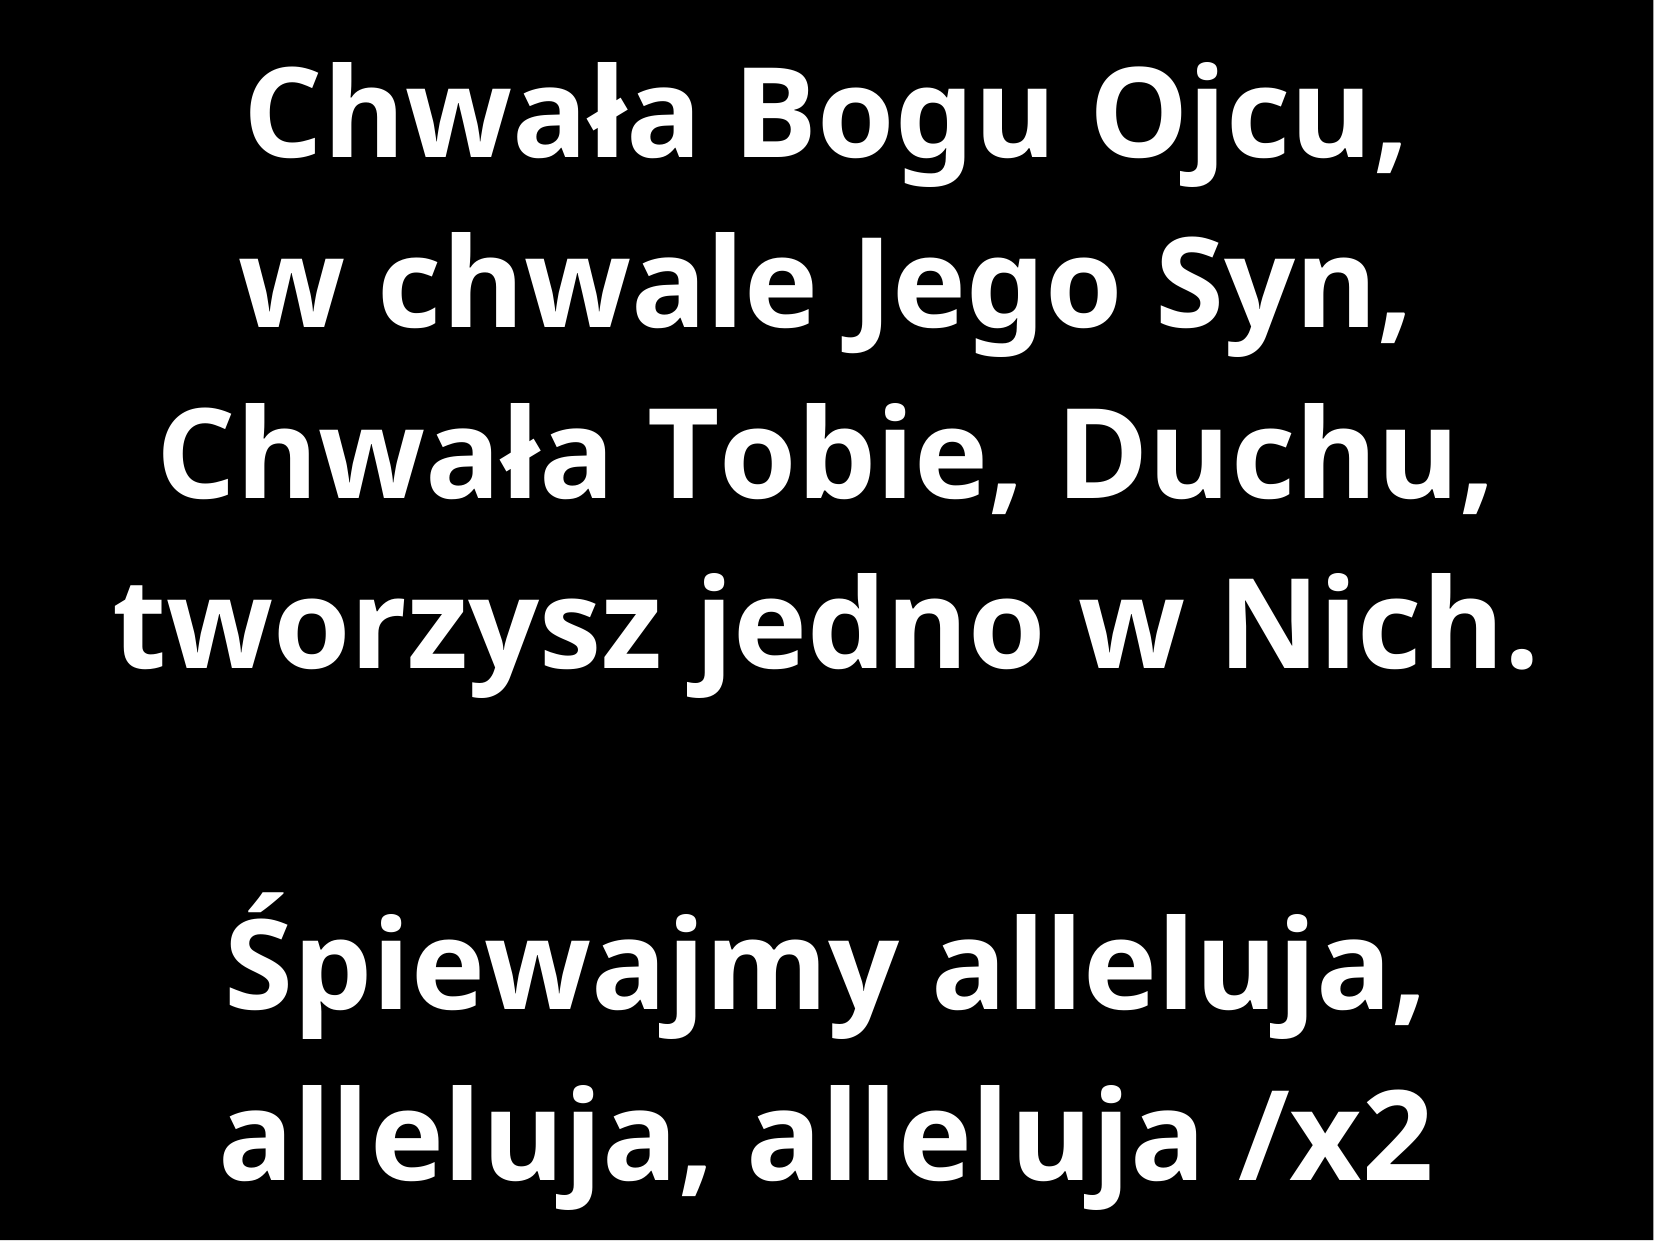

# Chwała Bogu Ojcu, w chwale Jego Syn, Chwała Tobie, Duchu, tworzysz jedno w Nich. Śpiewajmy alleluja, alleluja, alleluja /x2